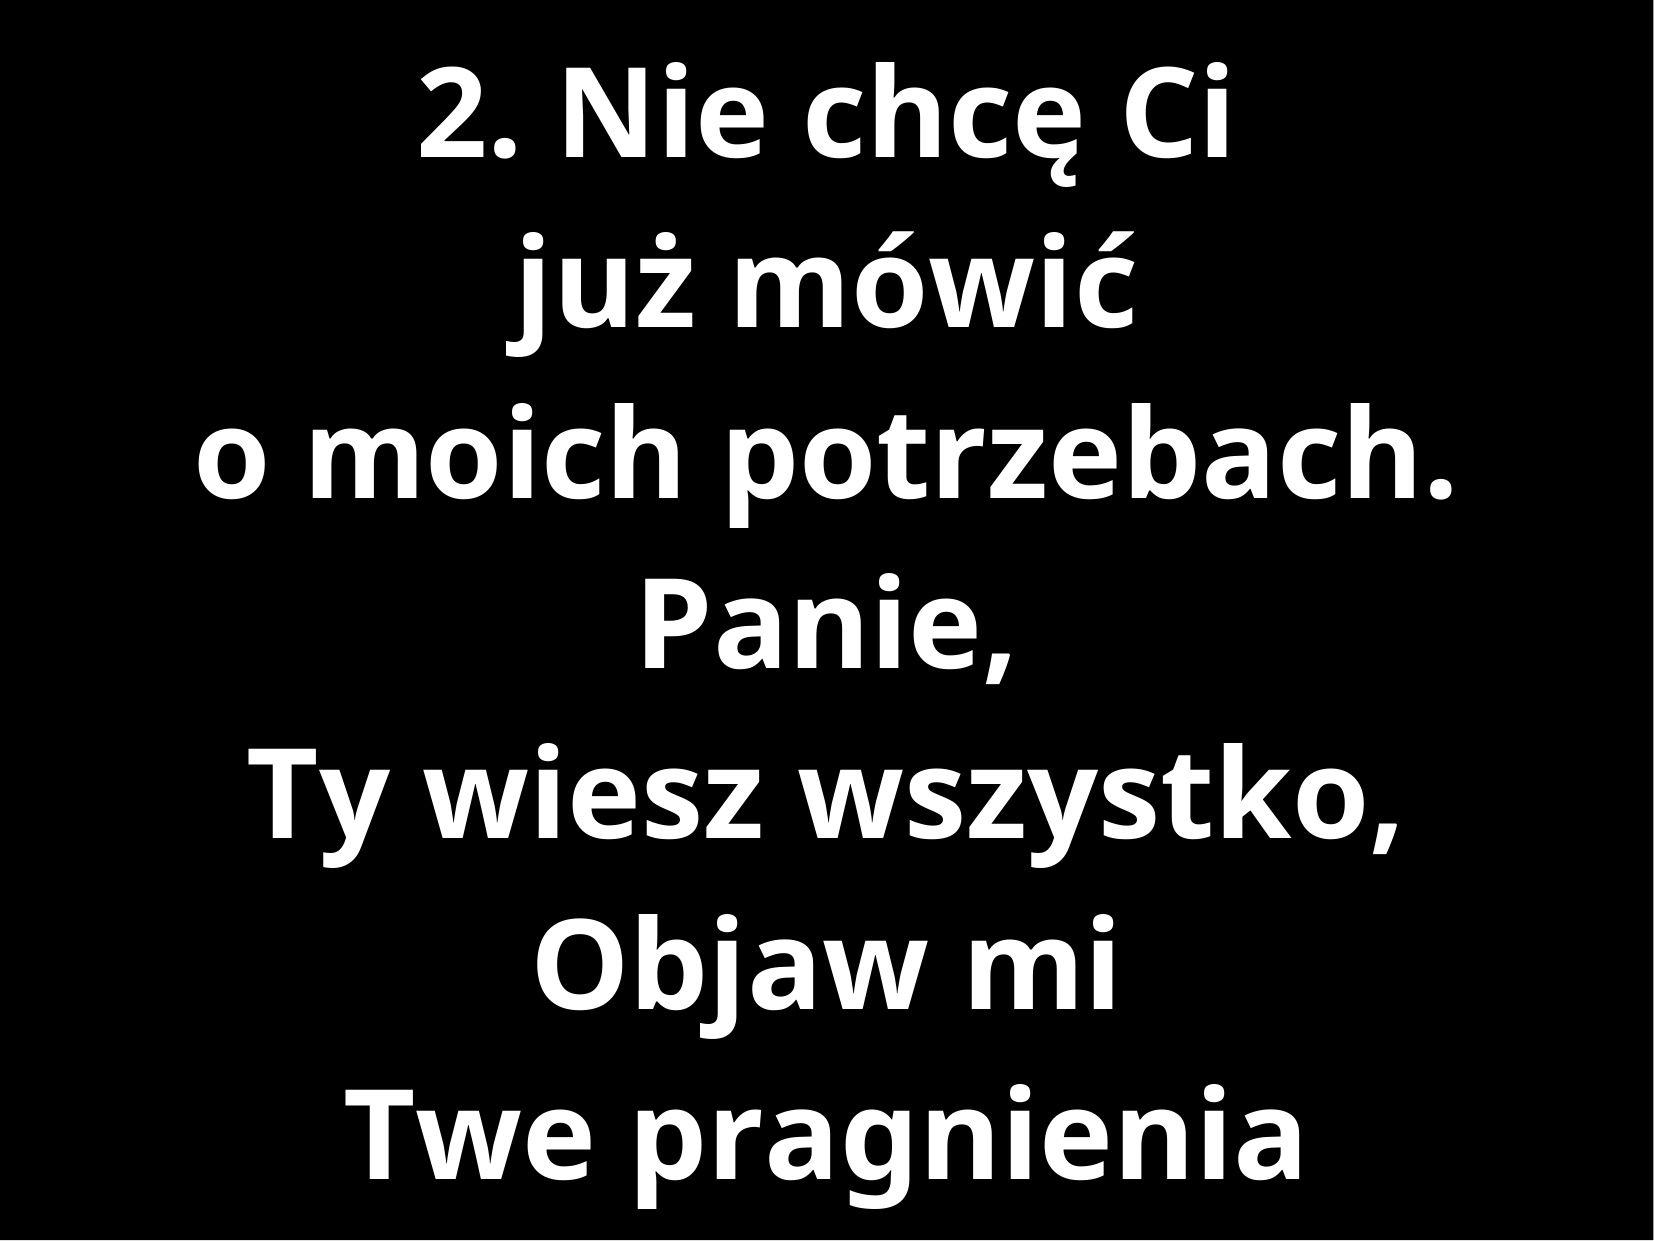

# 2. Nie chcę Ci już mówić o moich potrzebach. Panie, Ty wiesz wszystko, Objaw mi Twe pragnienia